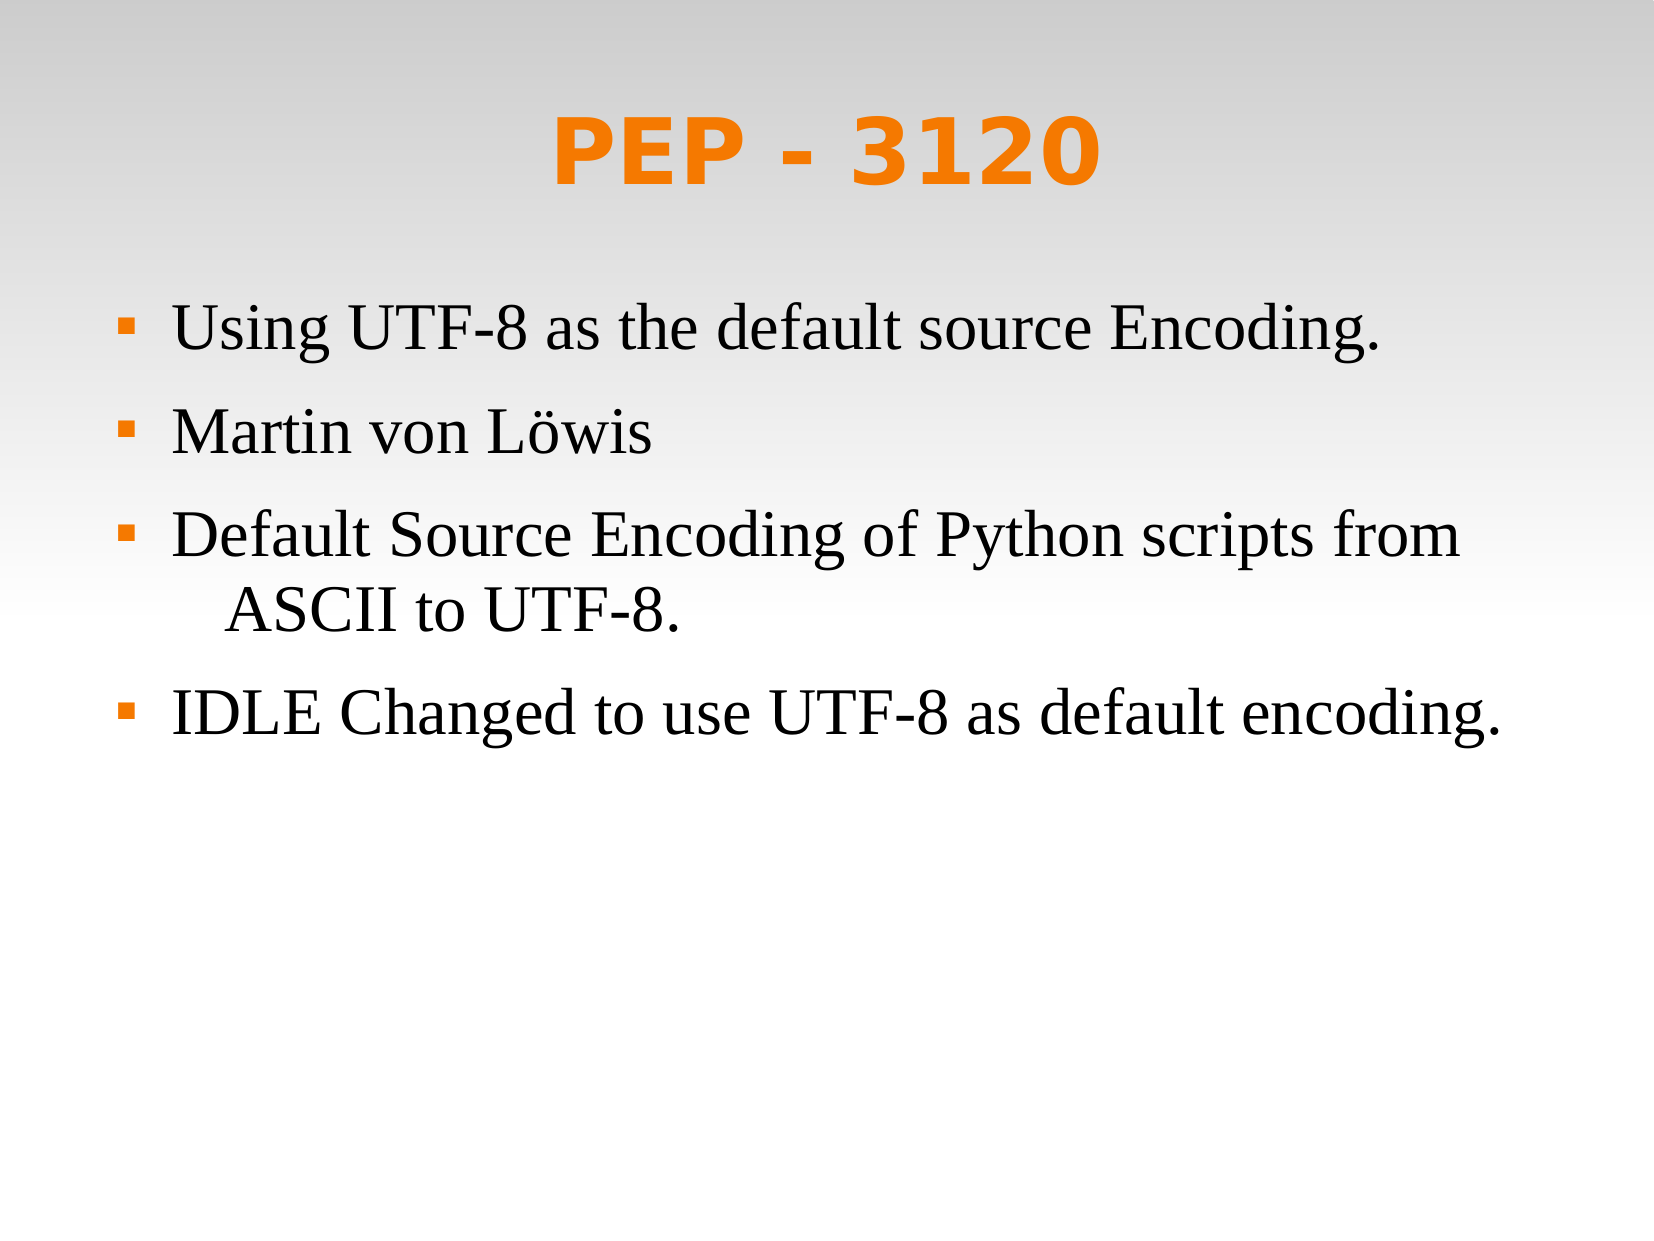

# PEP - 3120
Using UTF-8 as the default source Encoding.
Martin von Löwis
Default Source Encoding of Python scripts from ASCII to UTF-8.
IDLE Changed to use UTF-8 as default encoding.